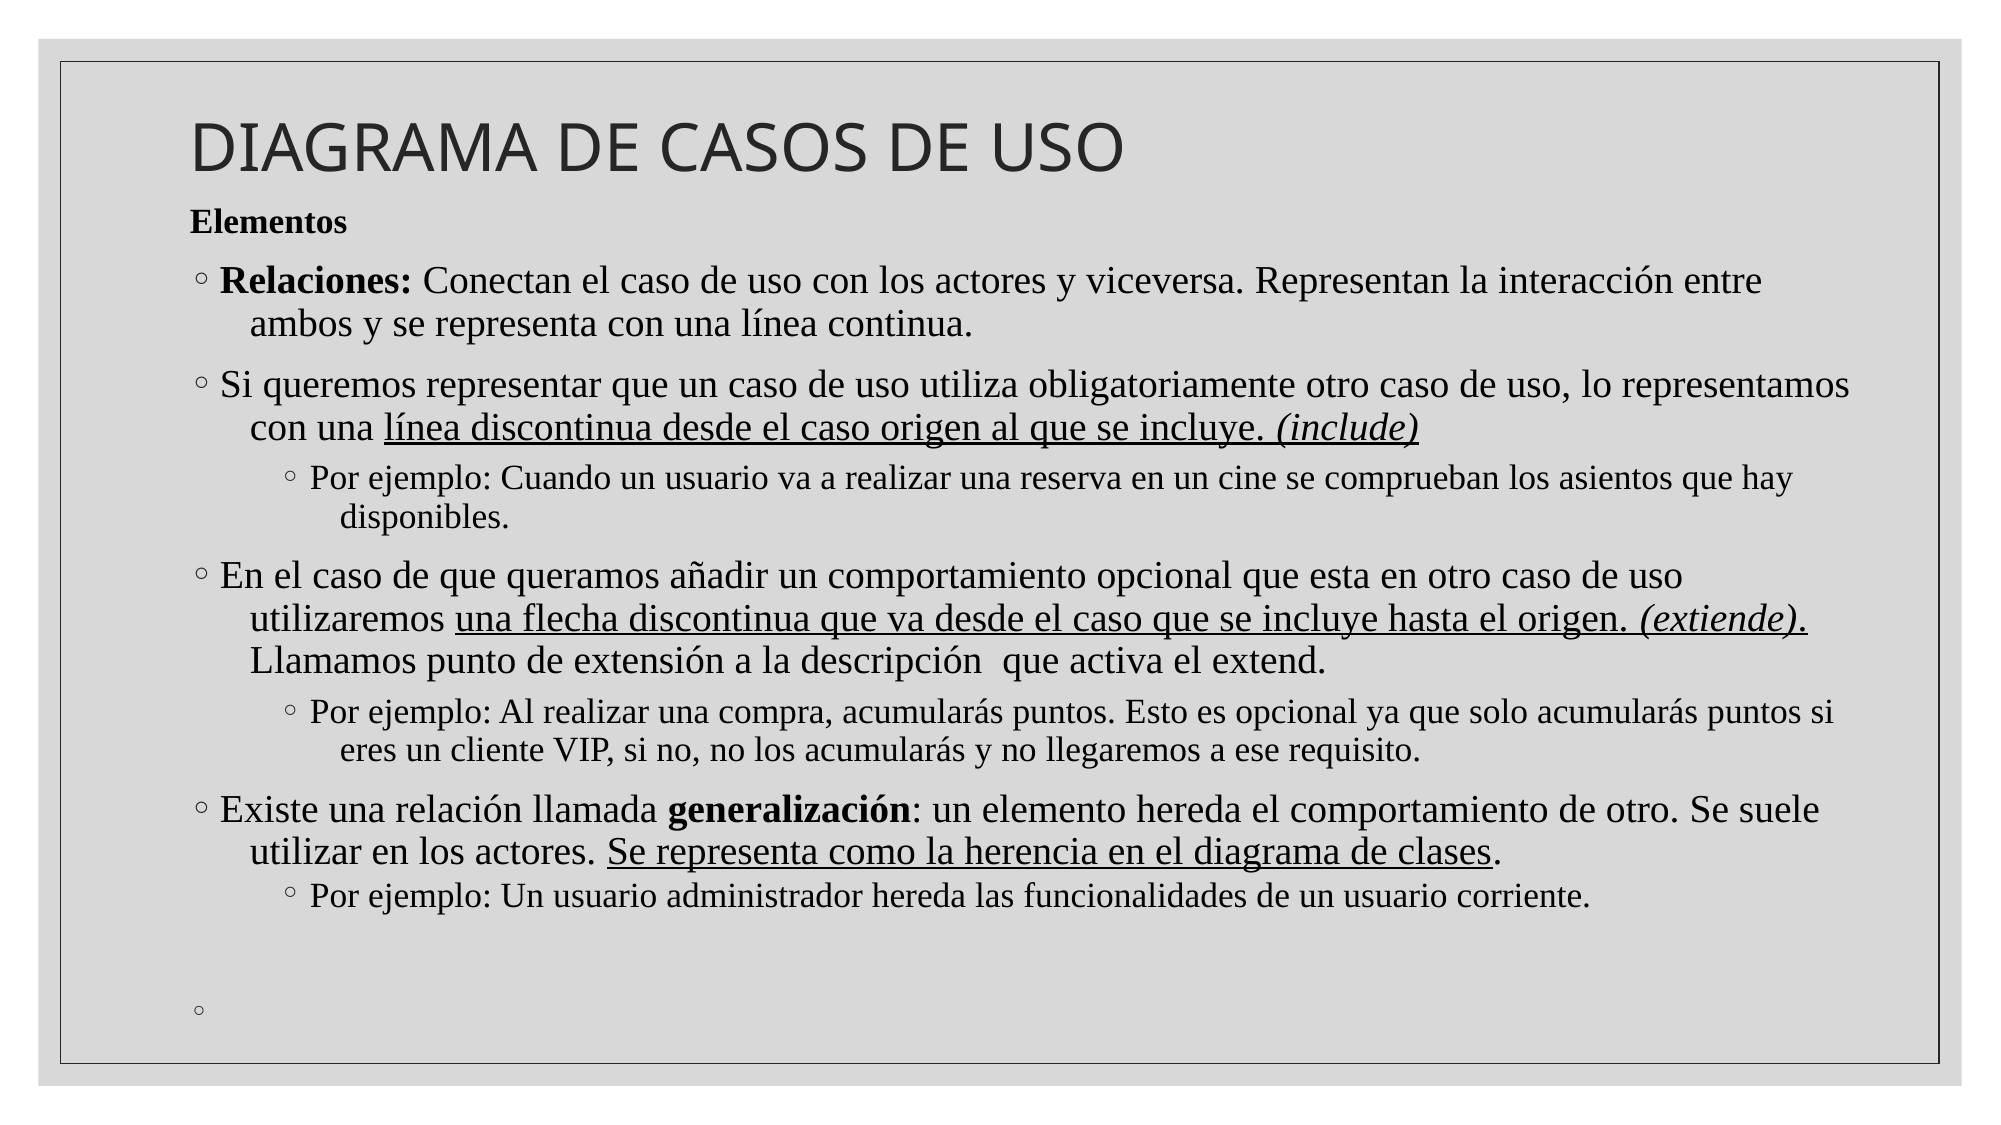

# DIAGRAMA DE CASOS DE USO
Elementos
Relaciones: Conectan el caso de uso con los actores y viceversa. Representan la interacción entre ambos y se representa con una línea continua.
Si queremos representar que un caso de uso utiliza obligatoriamente otro caso de uso, lo representamos con una línea discontinua desde el caso origen al que se incluye. (include)
Por ejemplo: Cuando un usuario va a realizar una reserva en un cine se comprueban los asientos que hay disponibles.
En el caso de que queramos añadir un comportamiento opcional que esta en otro caso de uso utilizaremos una flecha discontinua que va desde el caso que se incluye hasta el origen. (extiende). Llamamos punto de extensión a la descripción que activa el extend.
Por ejemplo: Al realizar una compra, acumularás puntos. Esto es opcional ya que solo acumularás puntos si eres un cliente VIP, si no, no los acumularás y no llegaremos a ese requisito.
Existe una relación llamada generalización: un elemento hereda el comportamiento de otro. Se suele utilizar en los actores. Se representa como la herencia en el diagrama de clases.
Por ejemplo: Un usuario administrador hereda las funcionalidades de un usuario corriente.